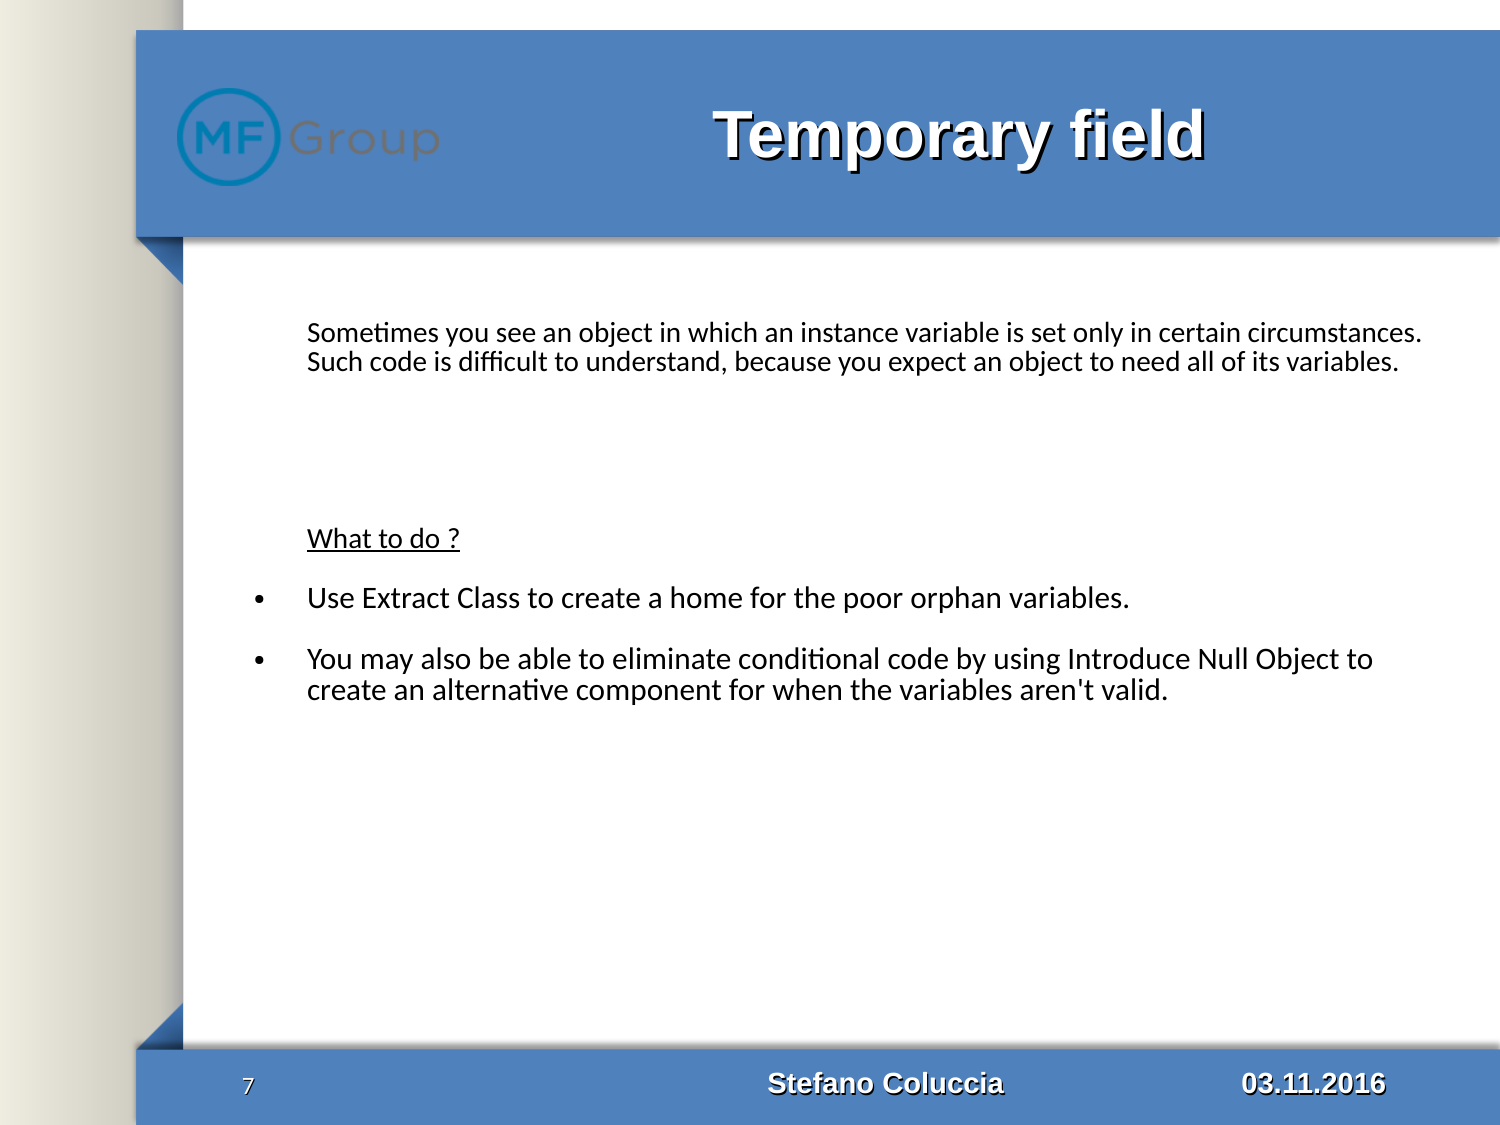

# Temporary field
Sometimes you see an object in which an instance variable is set only in certain circumstances. Such code is difficult to understand, because you expect an object to need all of its variables.
What to do ?
Use Extract Class to create a home for the poor orphan variables.
You may also be able to eliminate conditional code by using Introduce Null Object to create an alternative component for when the variables aren't valid.
7
Stefano Coluccia
03.11.2016